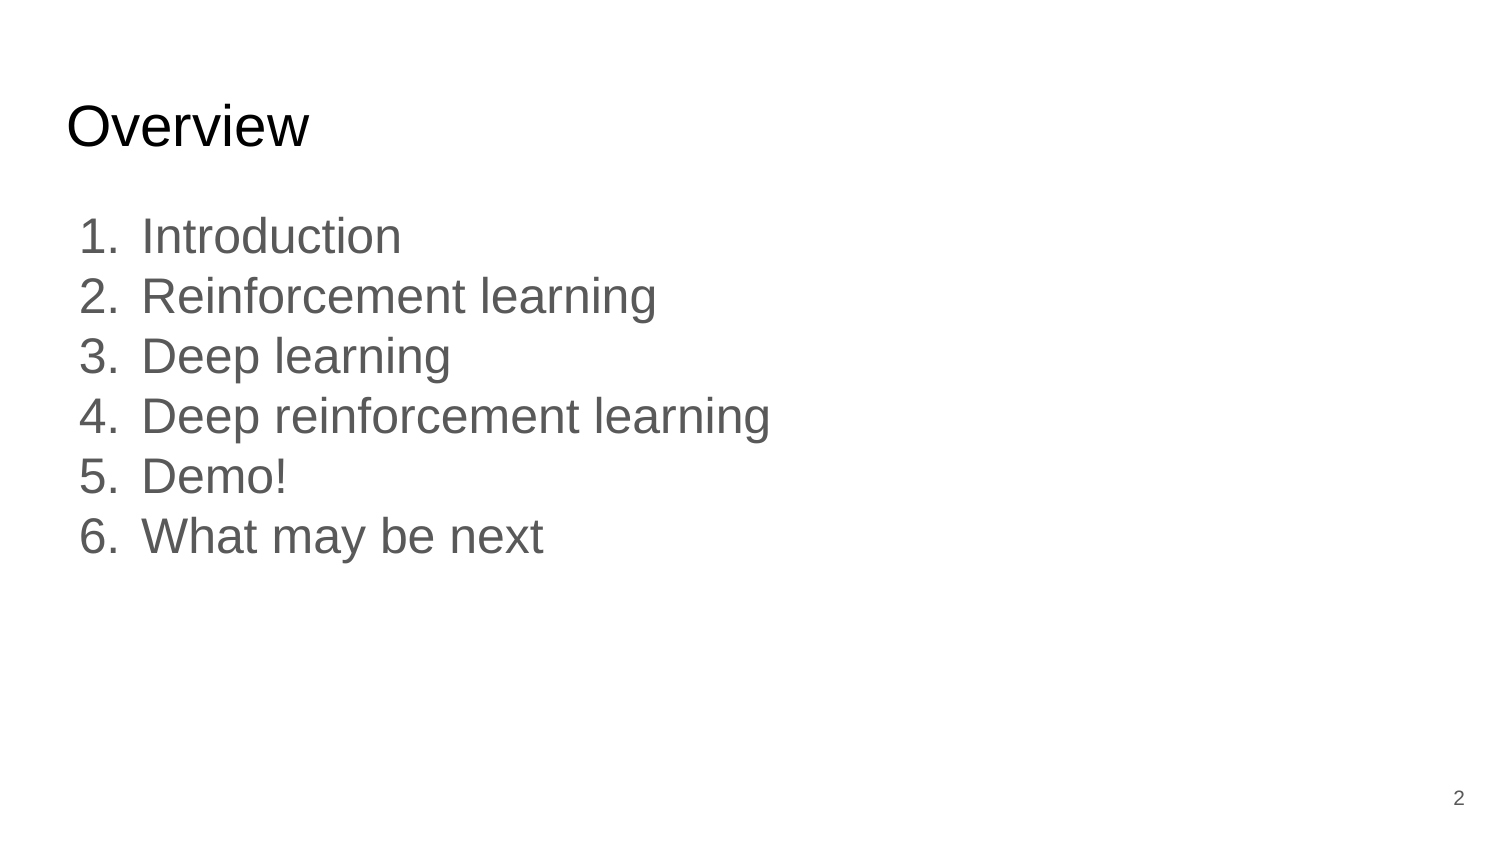

# Overview
Introduction
Reinforcement learning
Deep learning
Deep reinforcement learning
Demo!
What may be next